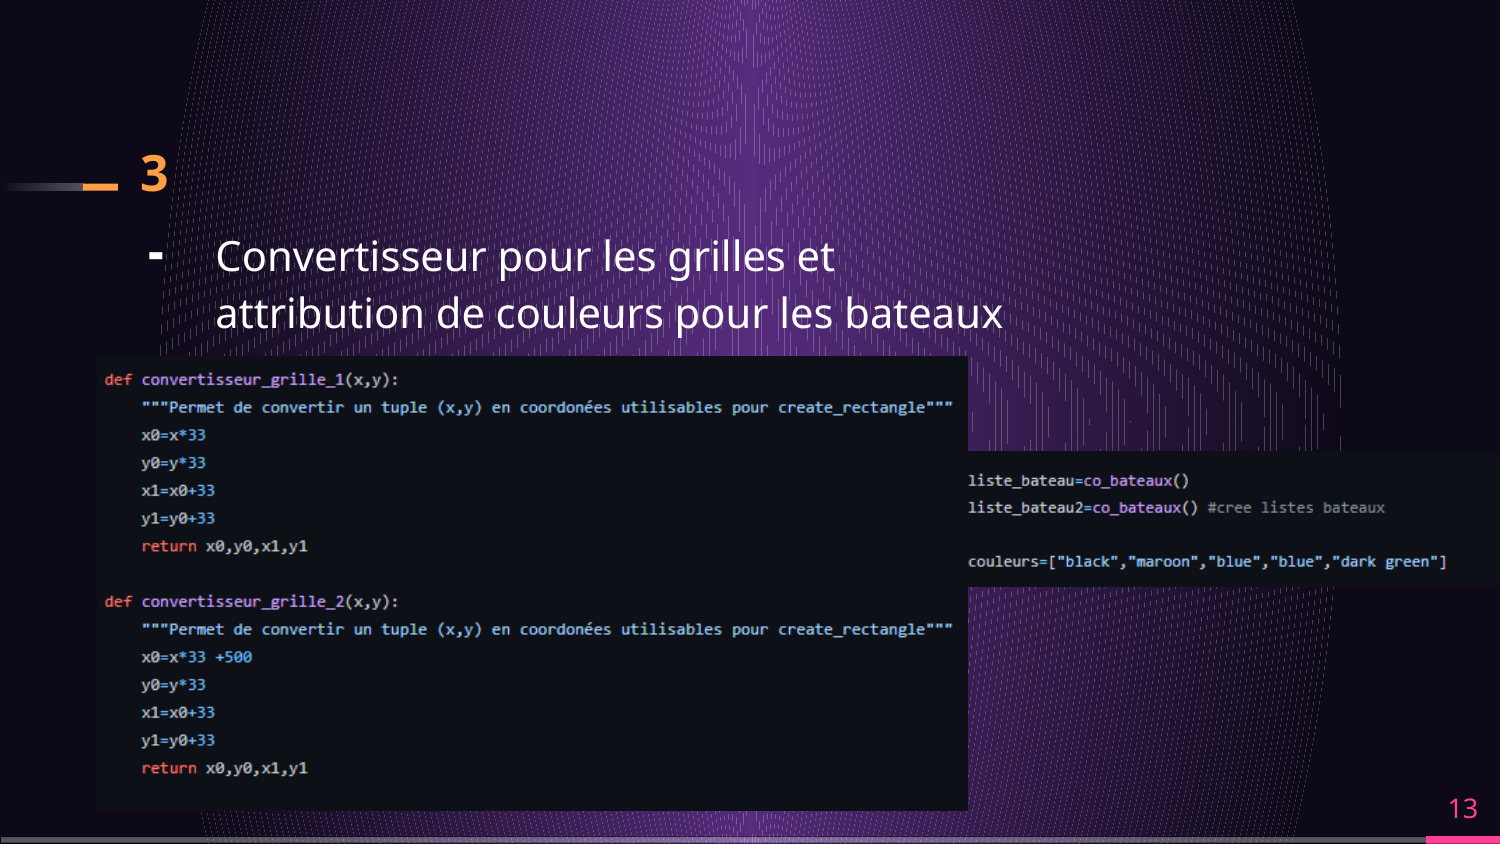

# 3
Convertisseur pour les grilles et attribution de couleurs pour les bateaux
13